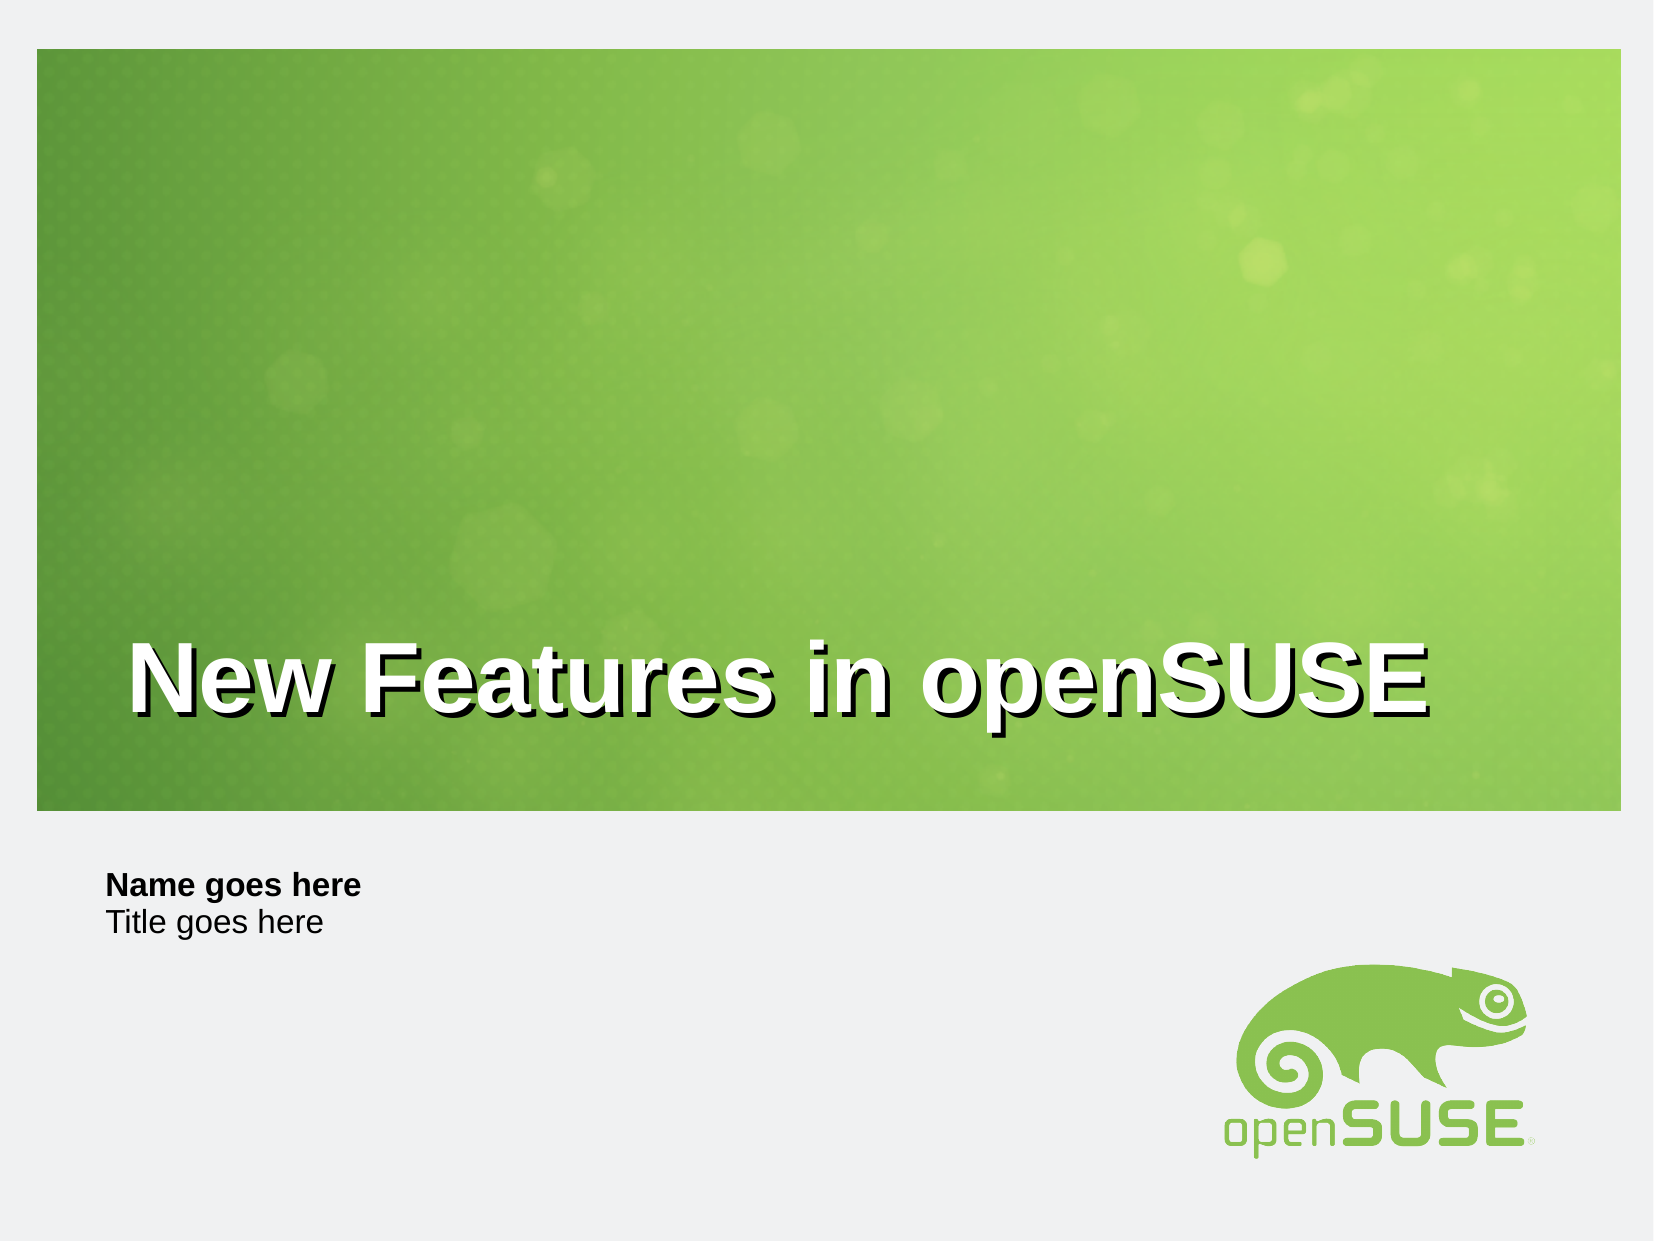

# New Features in openSUSE
Name goes here
Title goes here
1